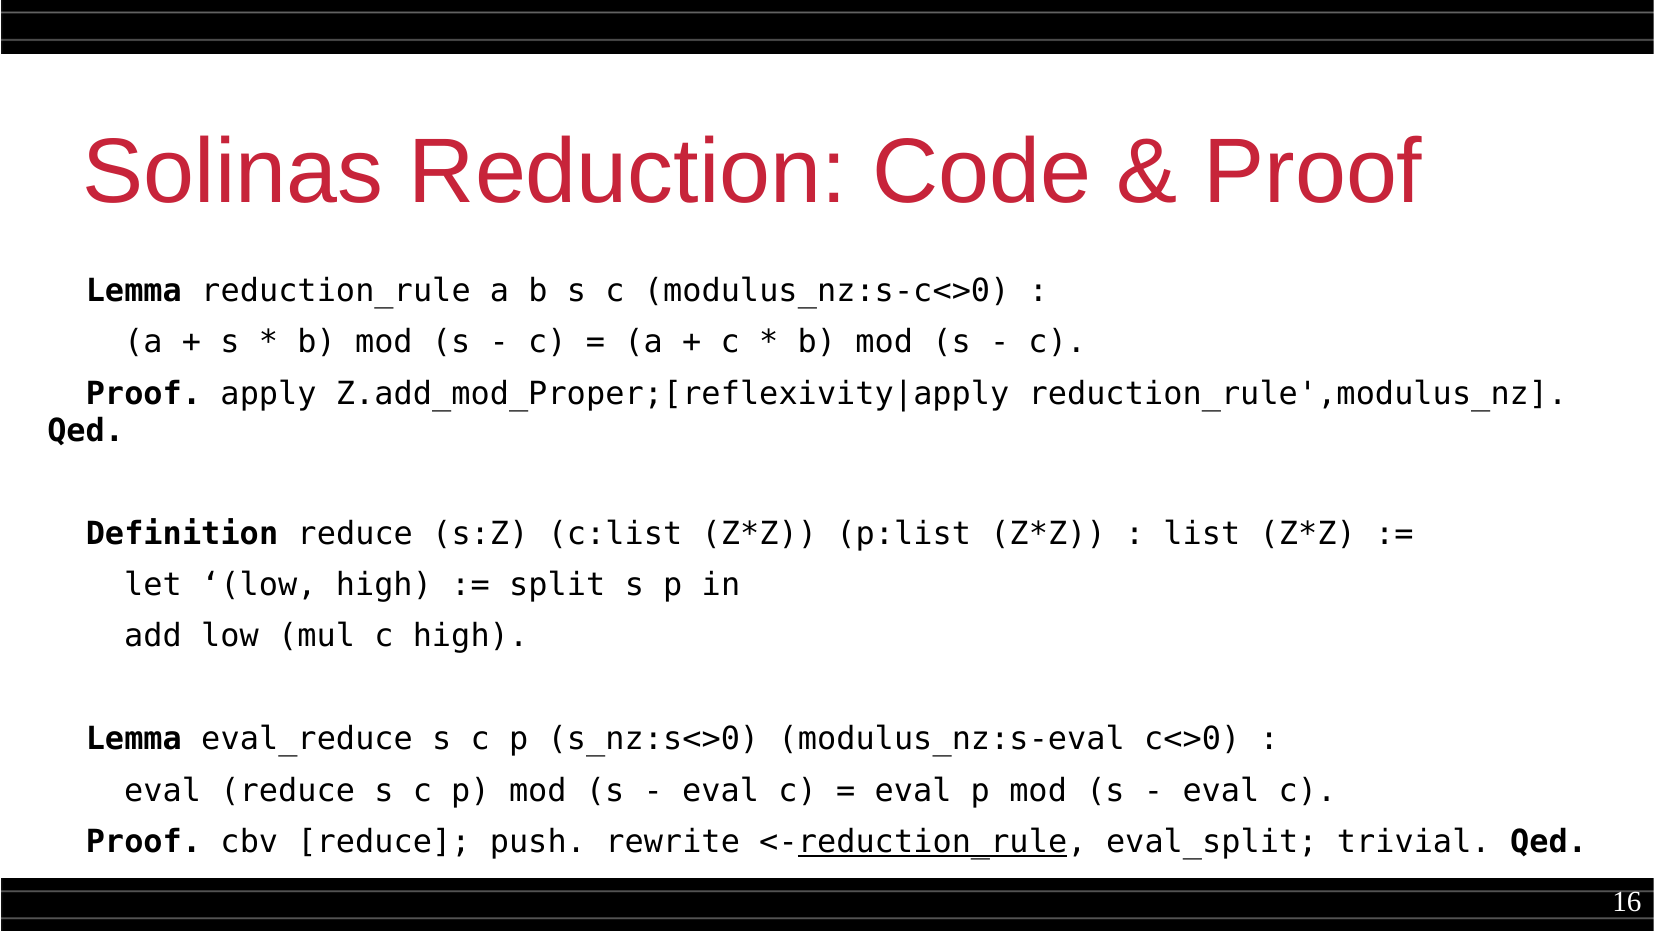

Solinas Reduction: Code & Proof
# Lemma reduction_rule a b s c (modulus_nz:s-c<>0) :
 (a + s * b) mod (s - c) = (a + c * b) mod (s - c).
 Proof. apply Z.add_mod_Proper;[reflexivity|apply reduction_rule',modulus_nz]. Qed.
 Definition reduce (s:Z) (c:list (Z*Z)) (p:list (Z*Z)) : list (Z*Z) :=
 let ‘(low, high) := split s p in
 add low (mul c high).
 Lemma eval_reduce s c p (s_nz:s<>0) (modulus_nz:s-eval c<>0) :
 eval (reduce s c p) mod (s - eval c) = eval p mod (s - eval c).
 Proof. cbv [reduce]; push. rewrite <-reduction_rule, eval_split; trivial. Qed.